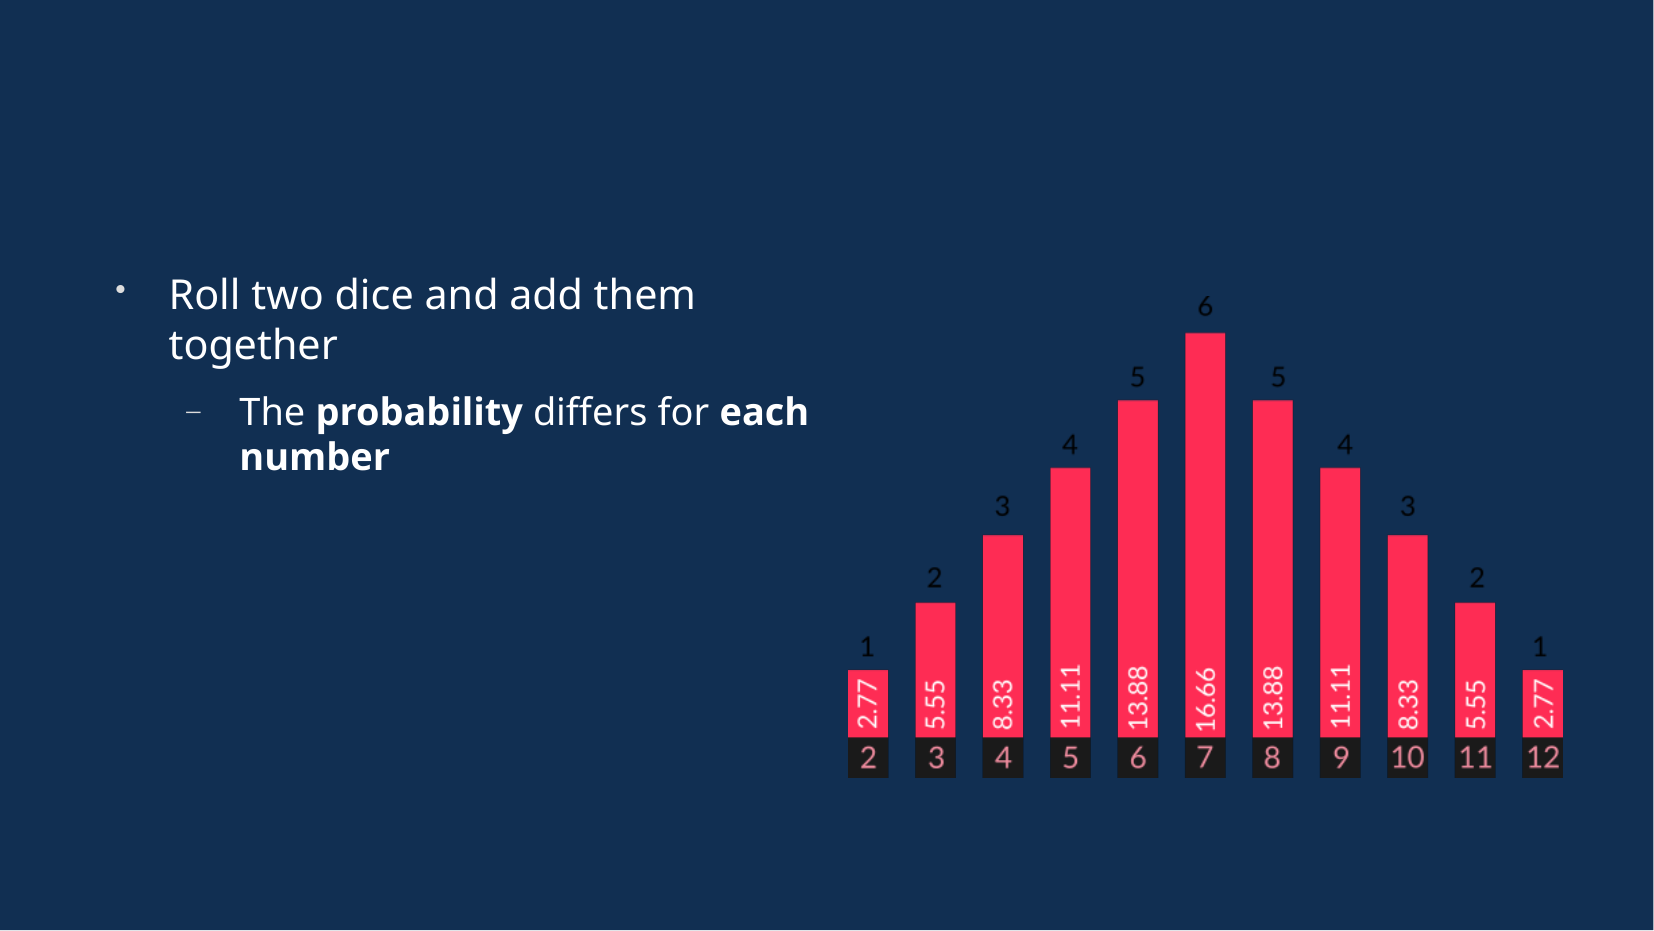

#
Roll two dice and add them together
The probability differs for each number